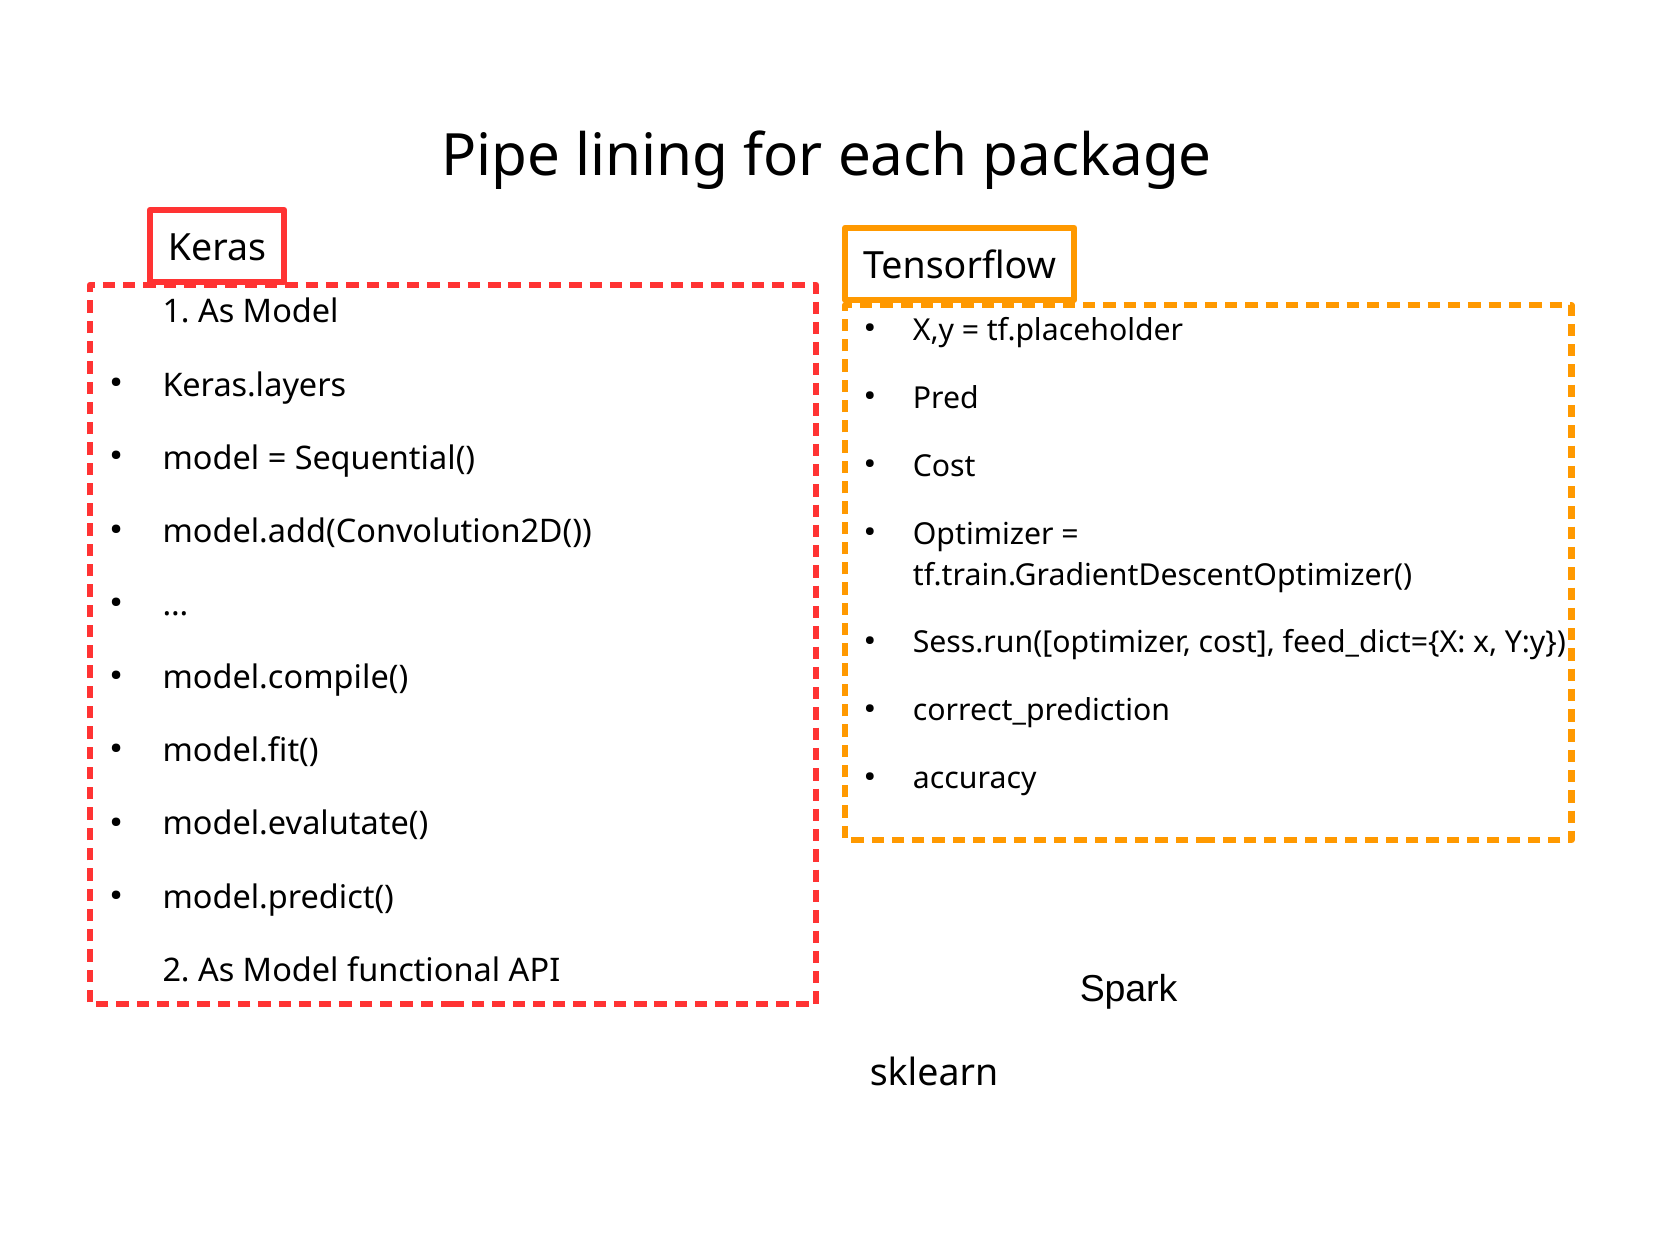

# Pipe lining for each package
Keras
Tensorflow
1. As Model
Keras.layers
model = Sequential()
model.add(Convolution2D())
…
model.compile()
model.fit()
model.evalutate()
model.predict()
2. As Model functional API
X,y = tf.placeholder
Pred
Cost
Optimizer = tf.train.GradientDescentOptimizer()
Sess.run([optimizer, cost], feed_dict={X: x, Y:y})
correct_prediction
accuracy
Spark
sklearn